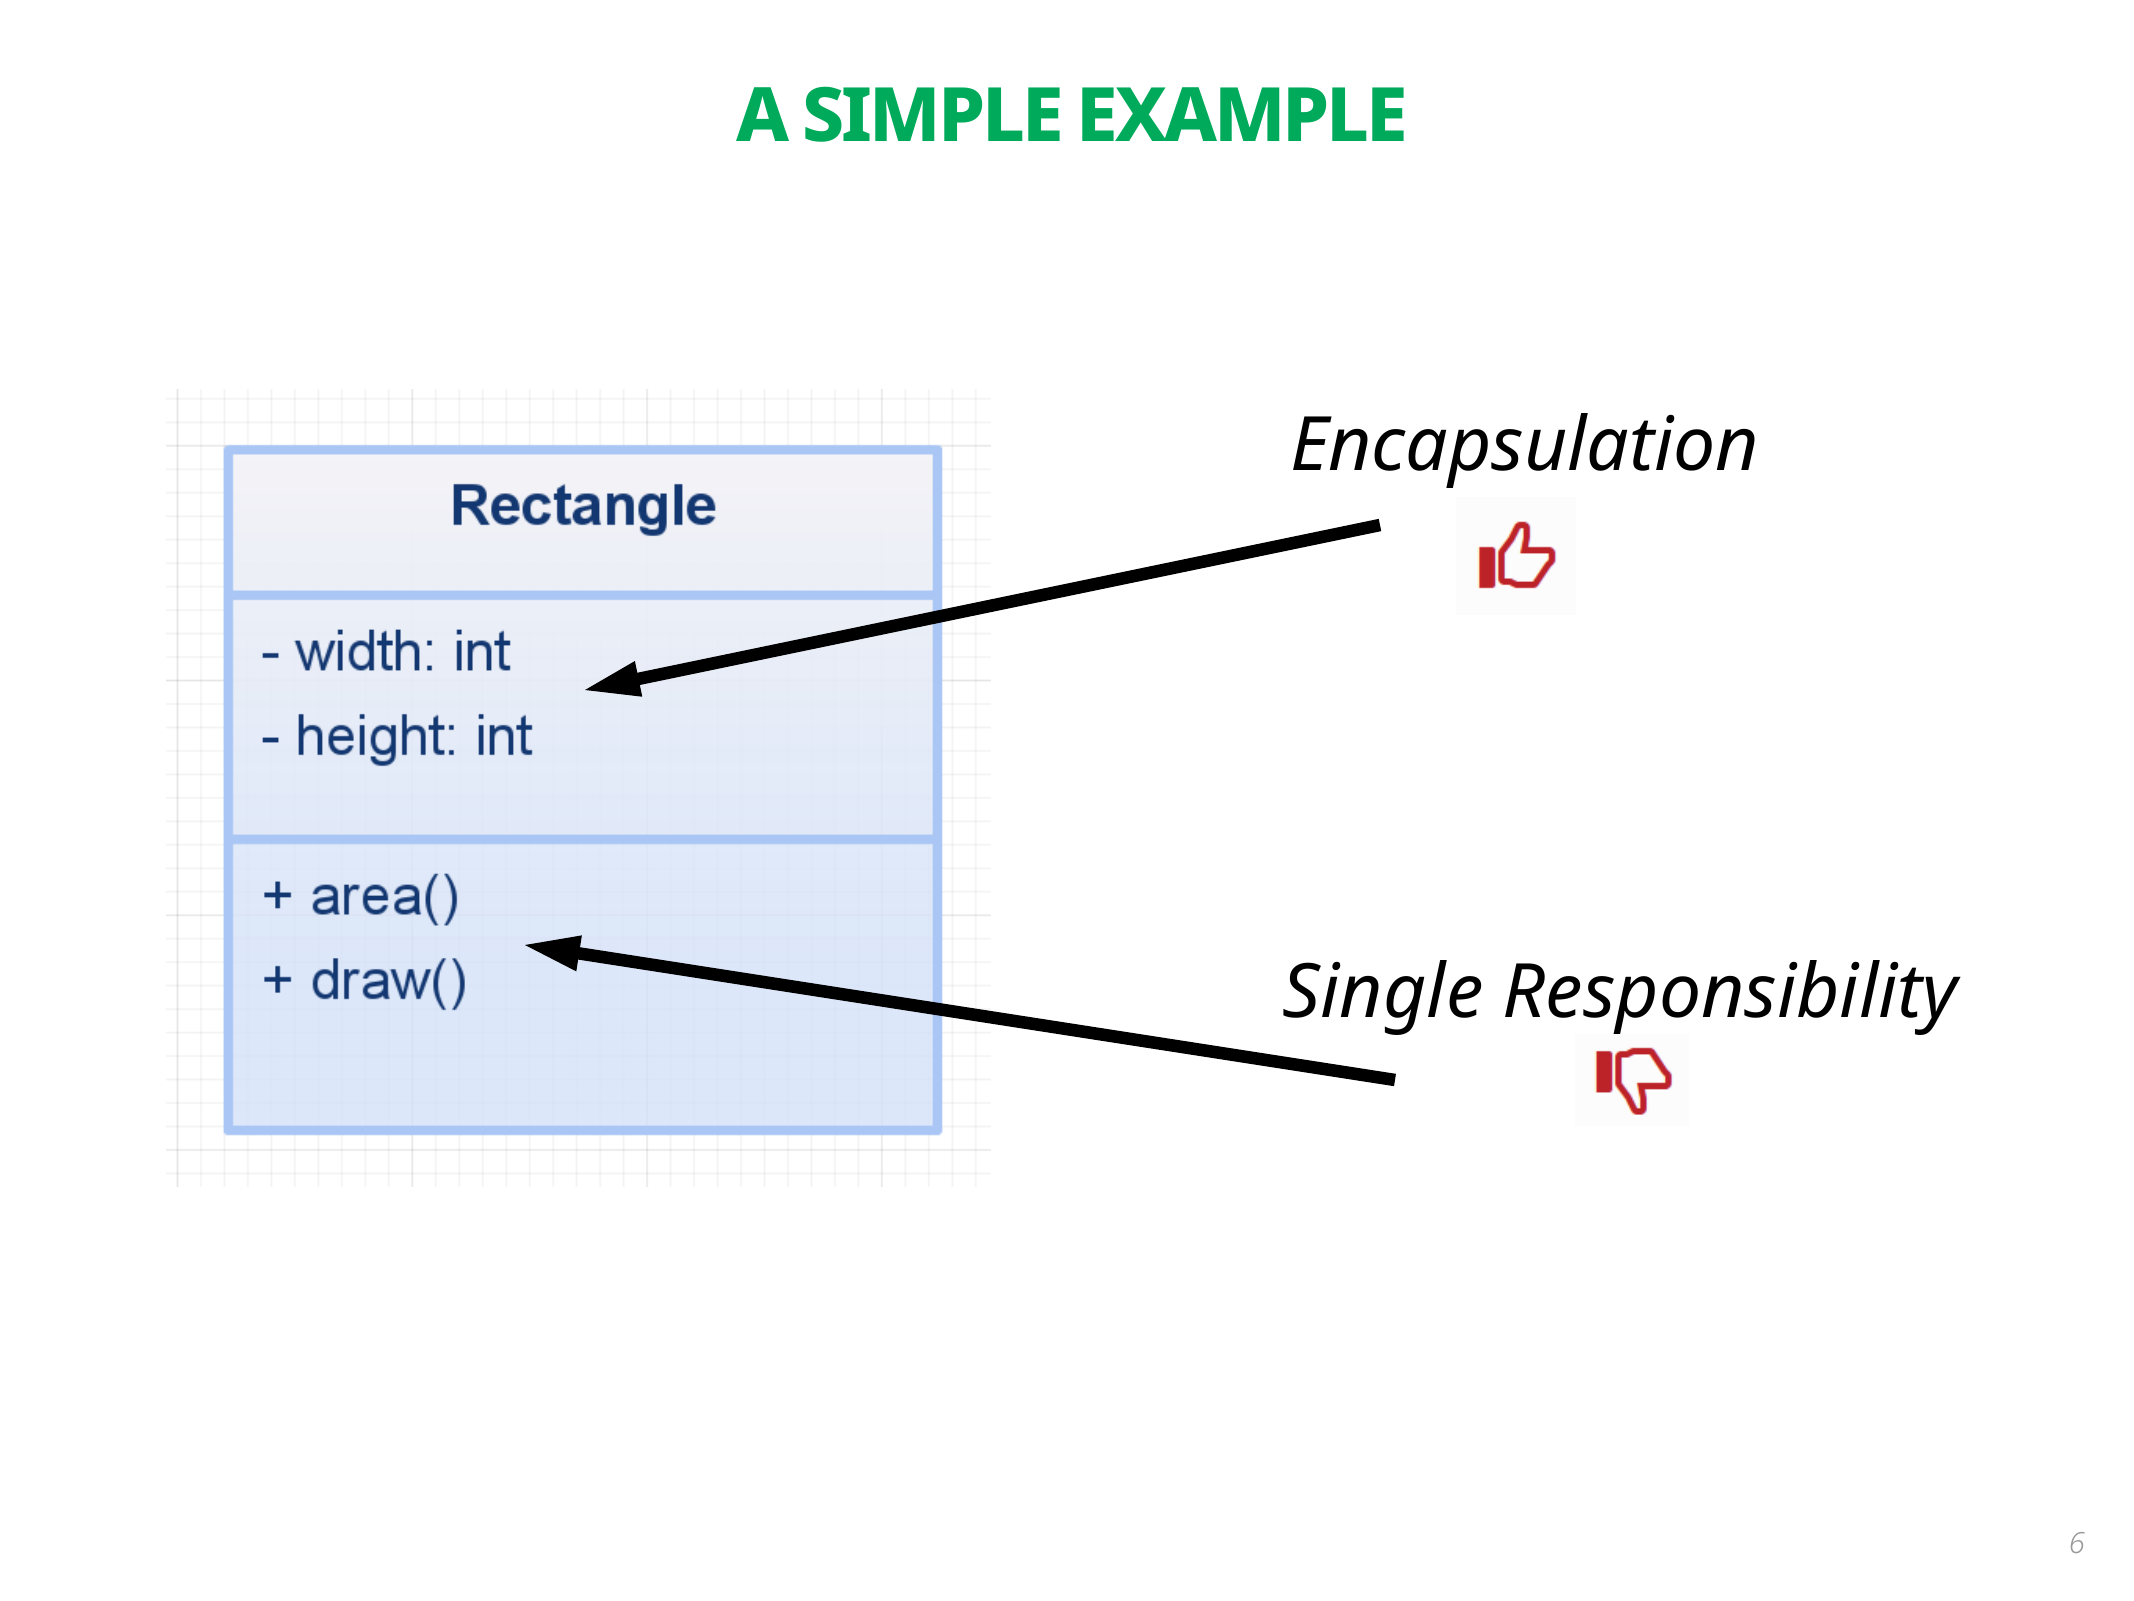

# A SIMPLE EXAMPLE
Encapsulation
Single Responsibility
6